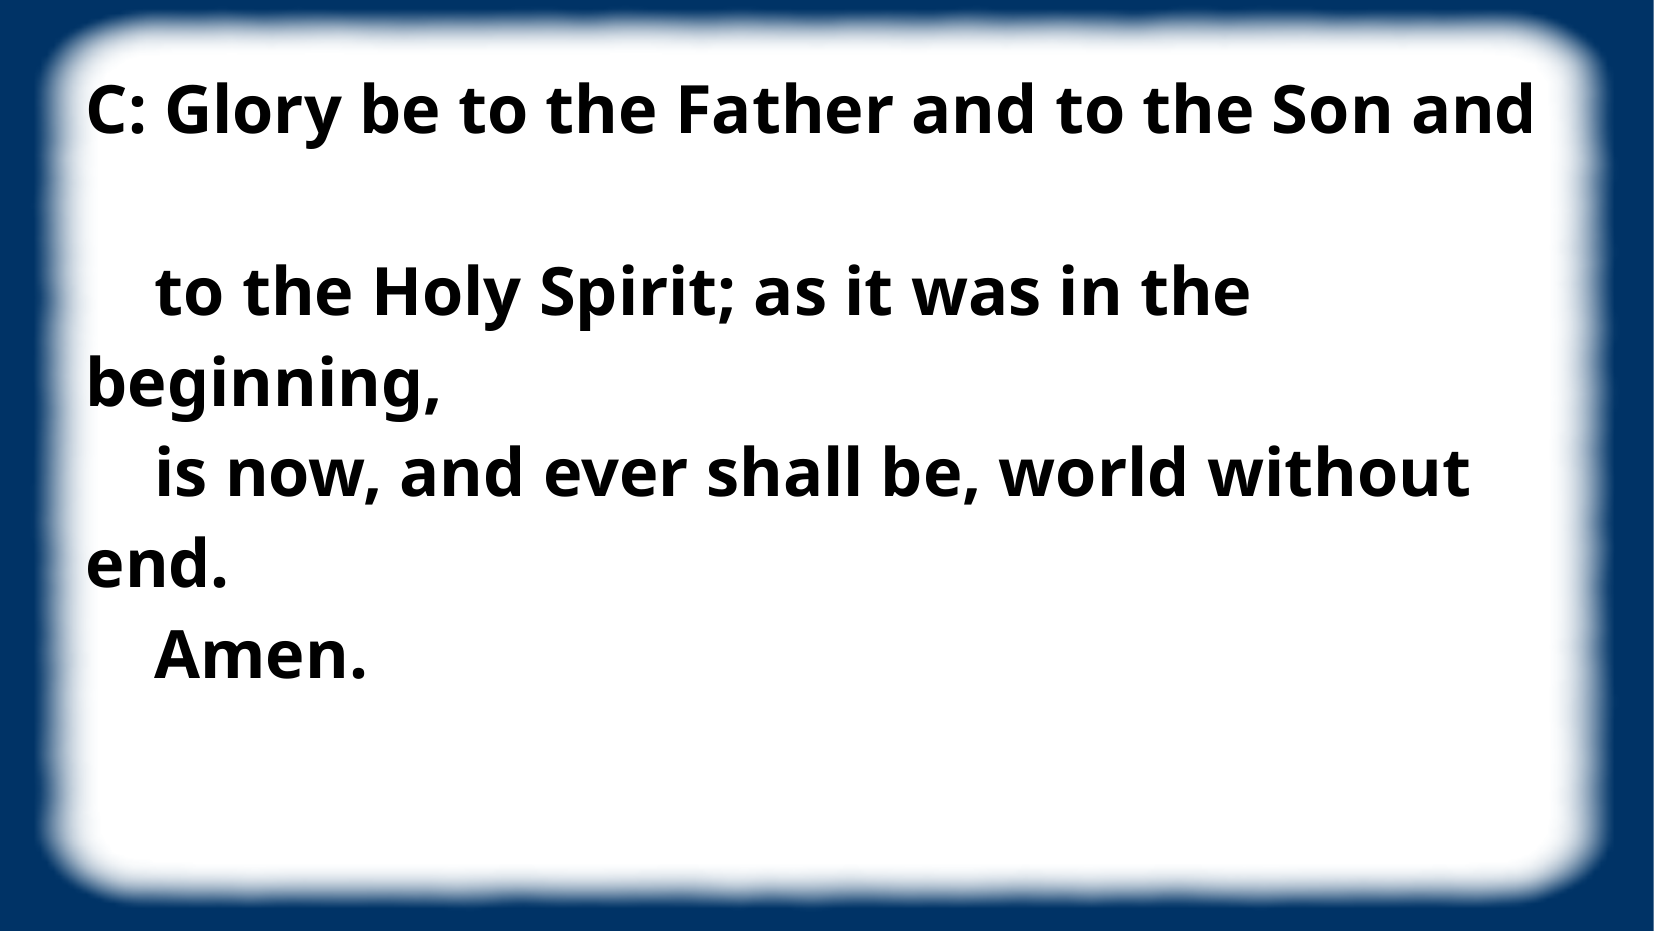

C: Glory be to the Father and to the Son and
 to the Holy Spirit; as it was in the beginning,
 is now, and ever shall be, world without end.
 Amen.